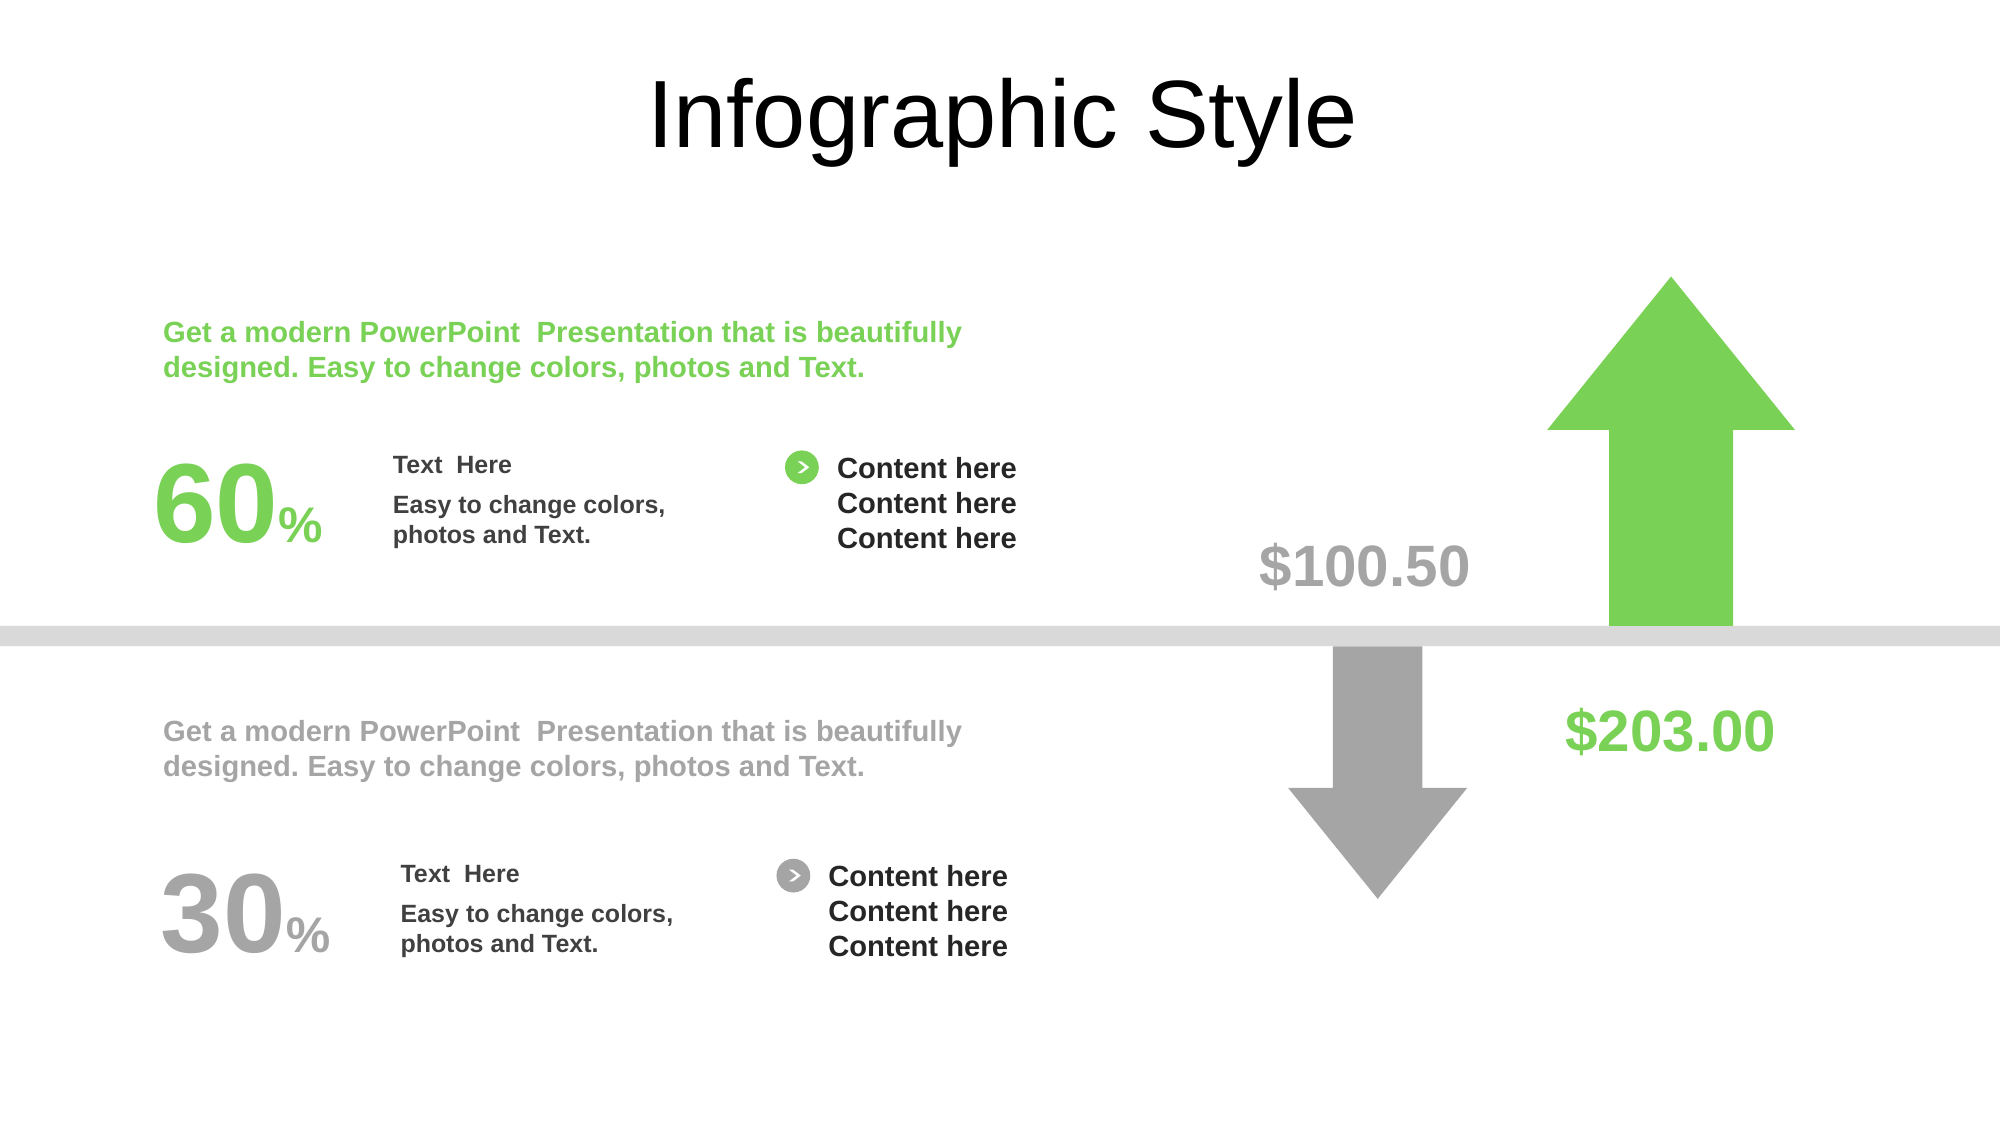

# Infographic Style
Get a modern PowerPoint Presentation that is beautifully designed. Easy to change colors, photos and Text.
60%
Text Here
Easy to change colors, photos and Text.
Content here
Content here
Content here
$100.50
$203.00
Get a modern PowerPoint Presentation that is beautifully designed. Easy to change colors, photos and Text.
30%
Text Here
Easy to change colors, photos and Text.
Content here
Content here
Content here